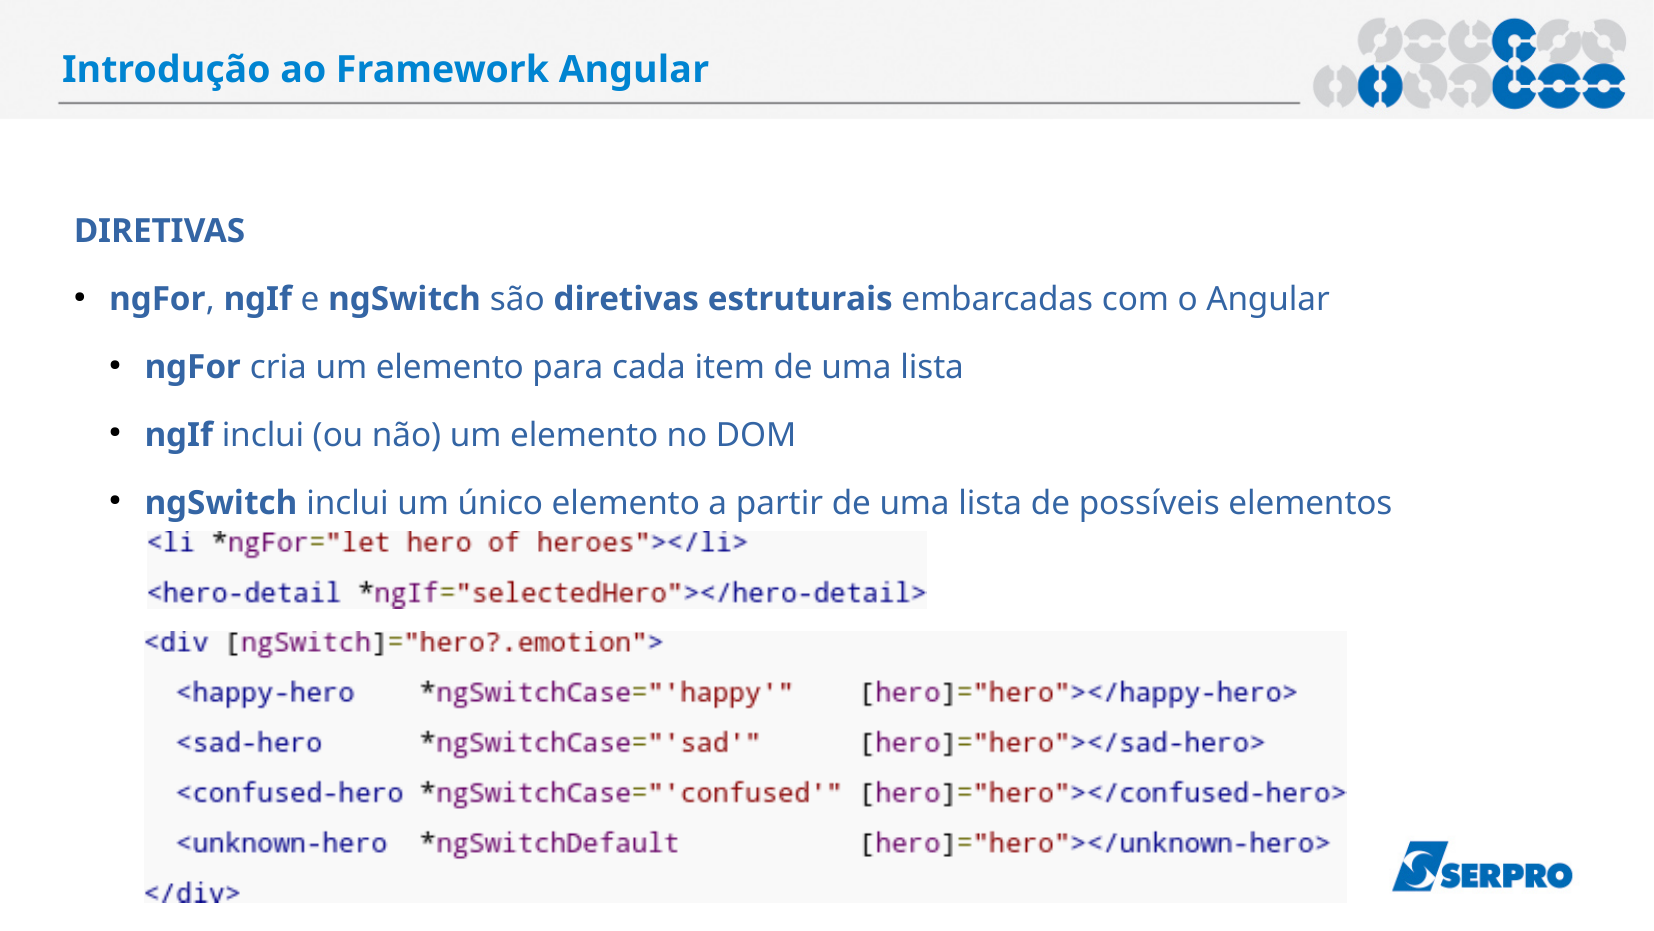

Introdução ao Framework Angular
DIRETIVAS
ngFor, ngIf e ngSwitch são diretivas estruturais embarcadas com o Angular
ngFor cria um elemento para cada item de uma lista
ngIf inclui (ou não) um elemento no DOM
ngSwitch inclui um único elemento a partir de uma lista de possíveis elementos